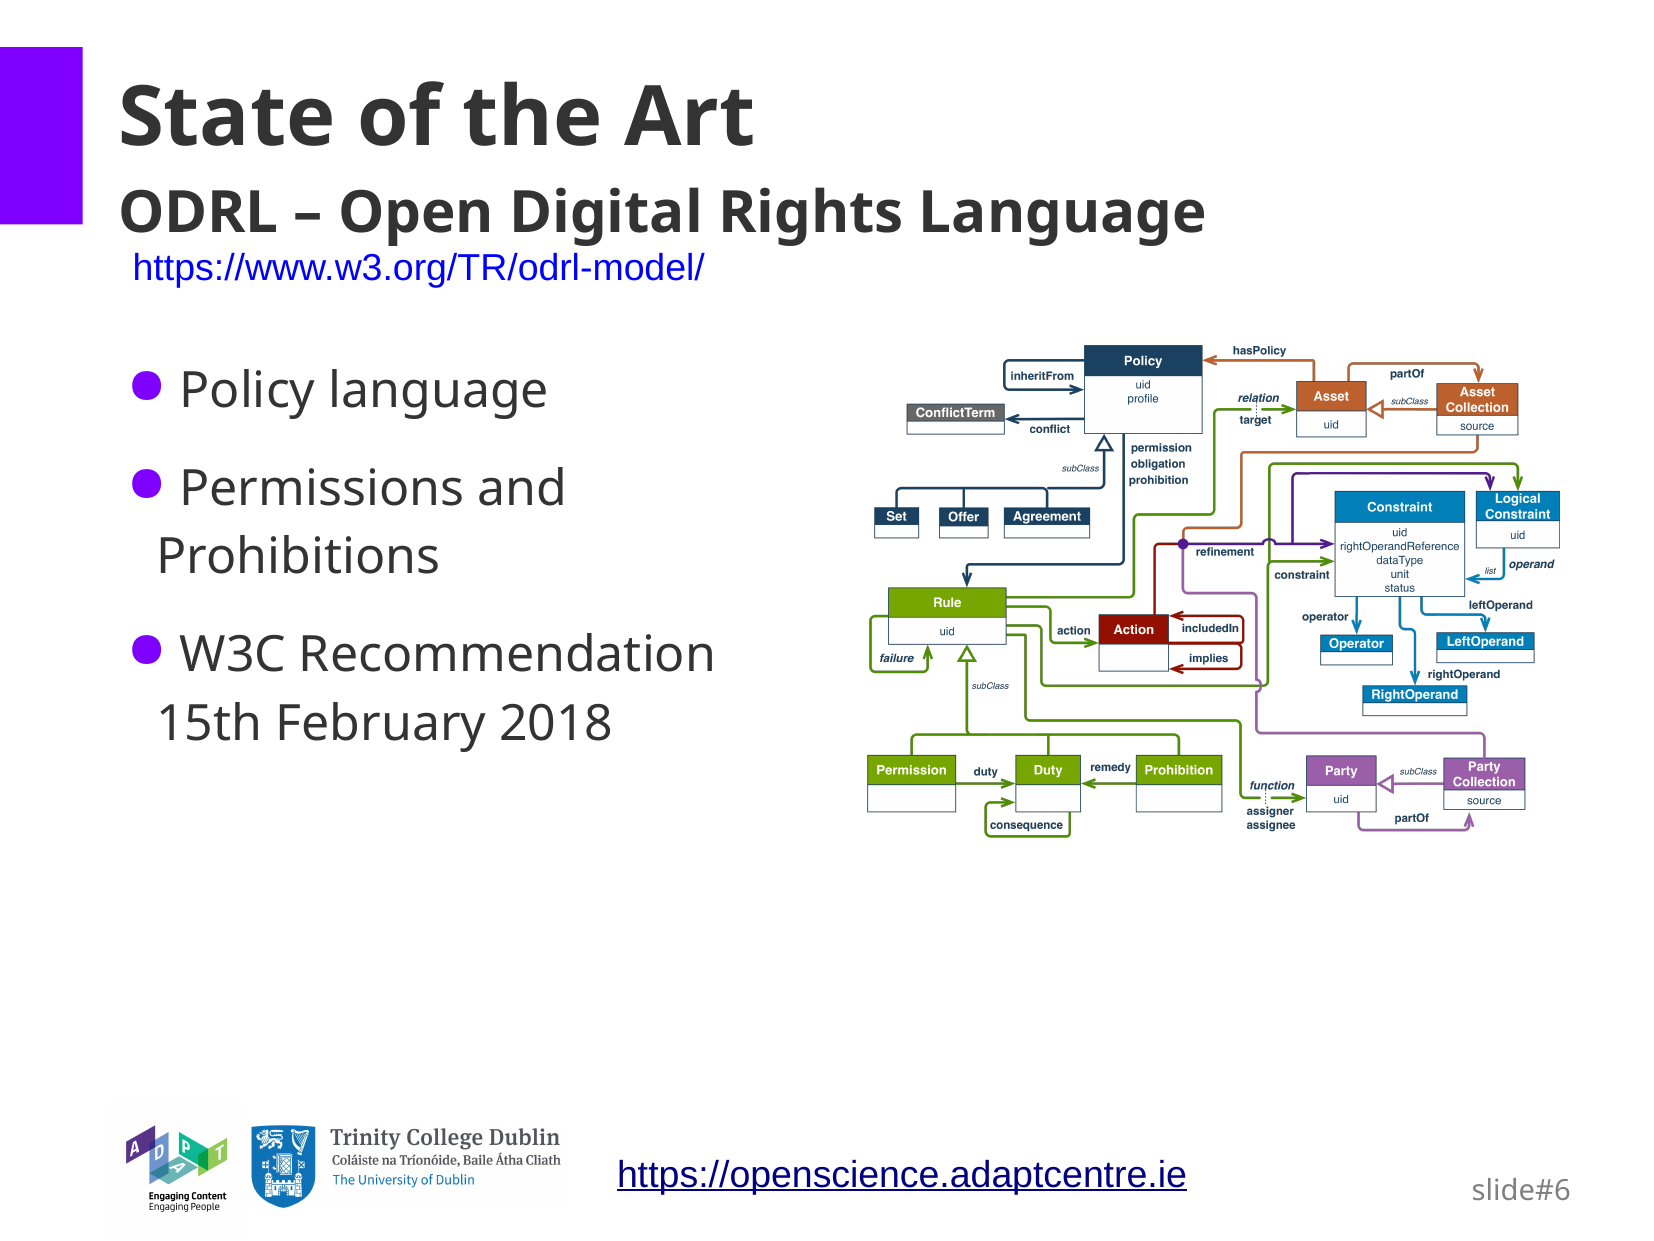

# State of the Art ODRL – Open Digital Rights Language
https://www.w3.org/TR/odrl-model/
 Policy language
 Permissions and Prohibitions
 W3C Recommendation 15th February 2018
6